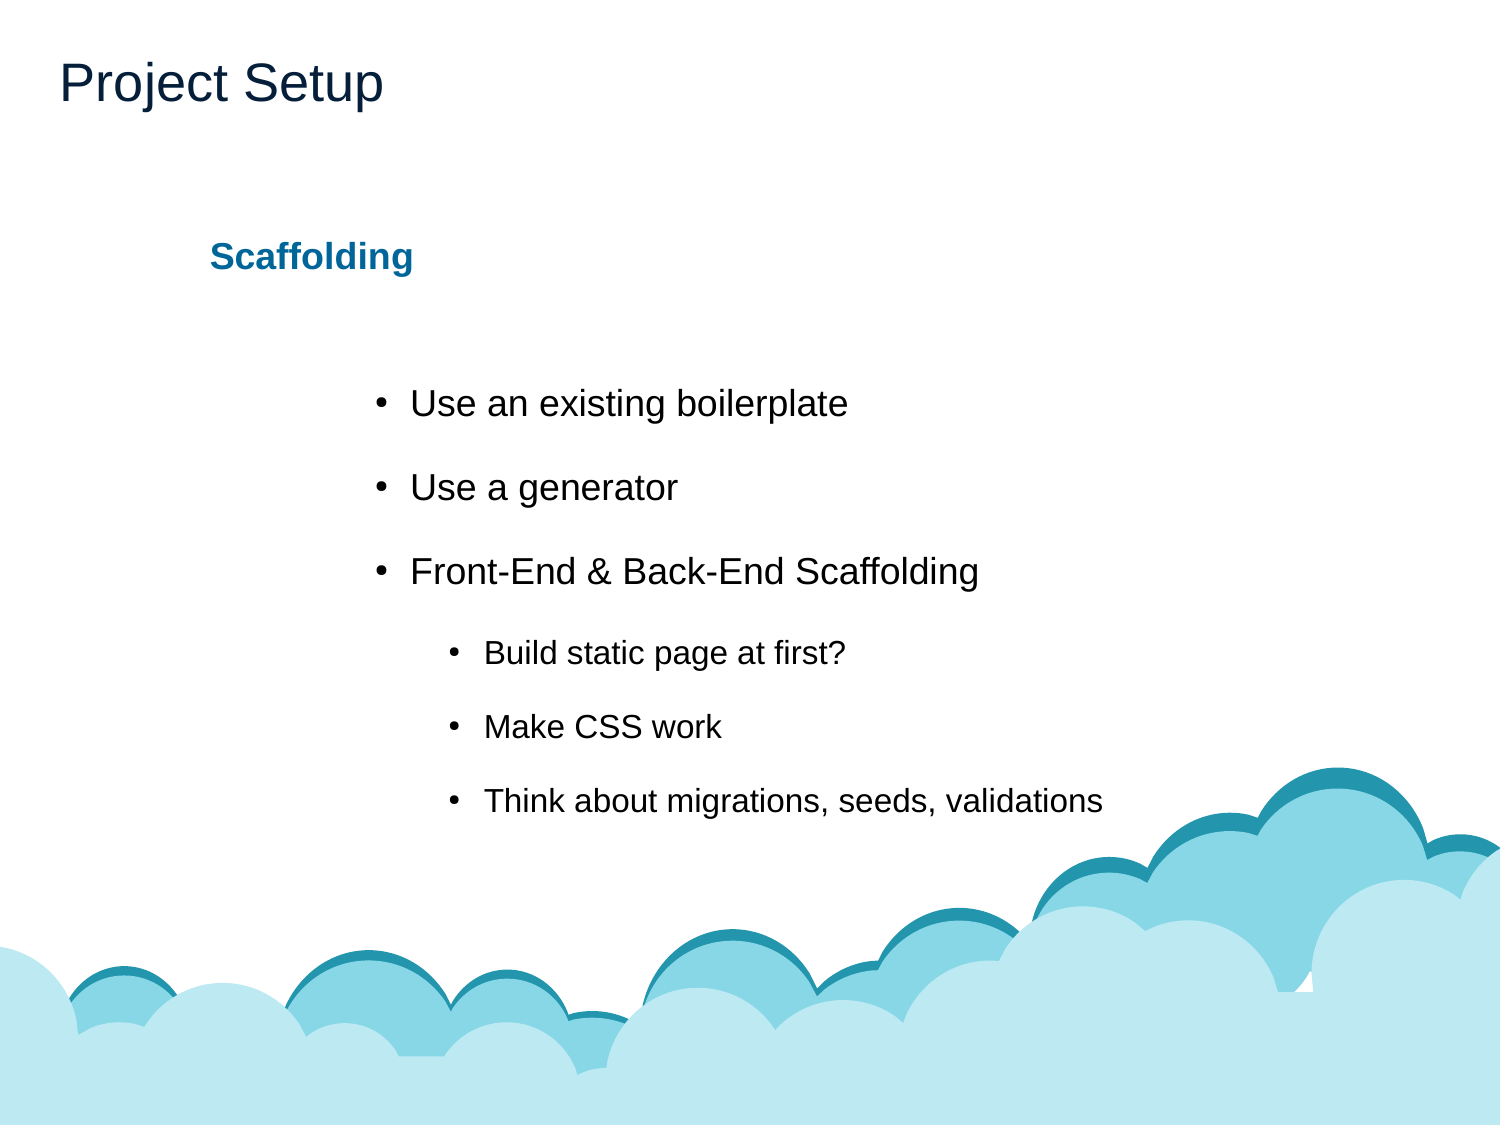

Project Setup
Scaffolding
Use an existing boilerplate
Use a generator
Front-End & Back-End Scaffolding
Build static page at first?
Make CSS work
Think about migrations, seeds, validations